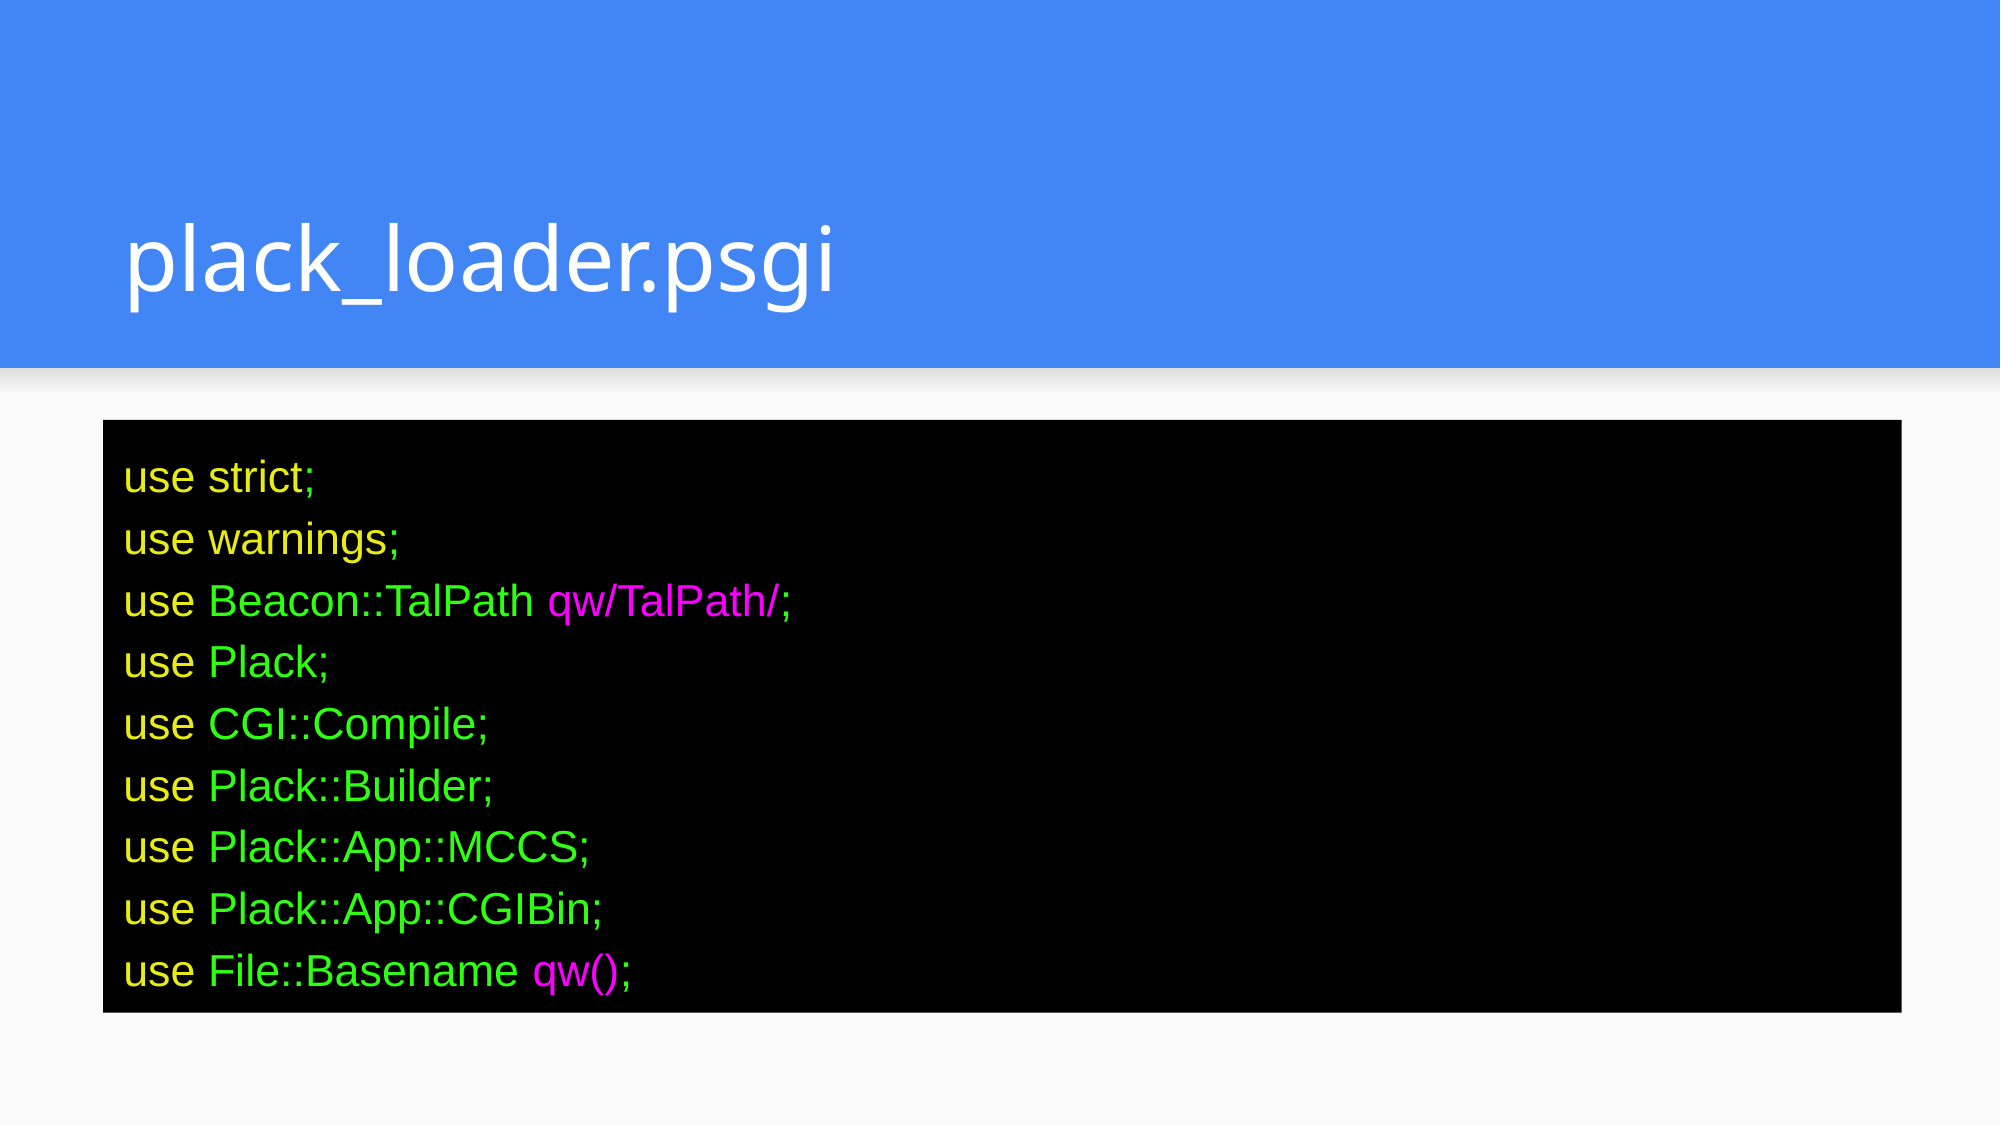

# plack_loader.psgi
use strict;
use warnings;
use Beacon::TalPath qw/TalPath/;
use Plack;
use CGI::Compile;
use Plack::Builder;
use Plack::App::MCCS;
use Plack::App::CGIBin;
use File::Basename qw();